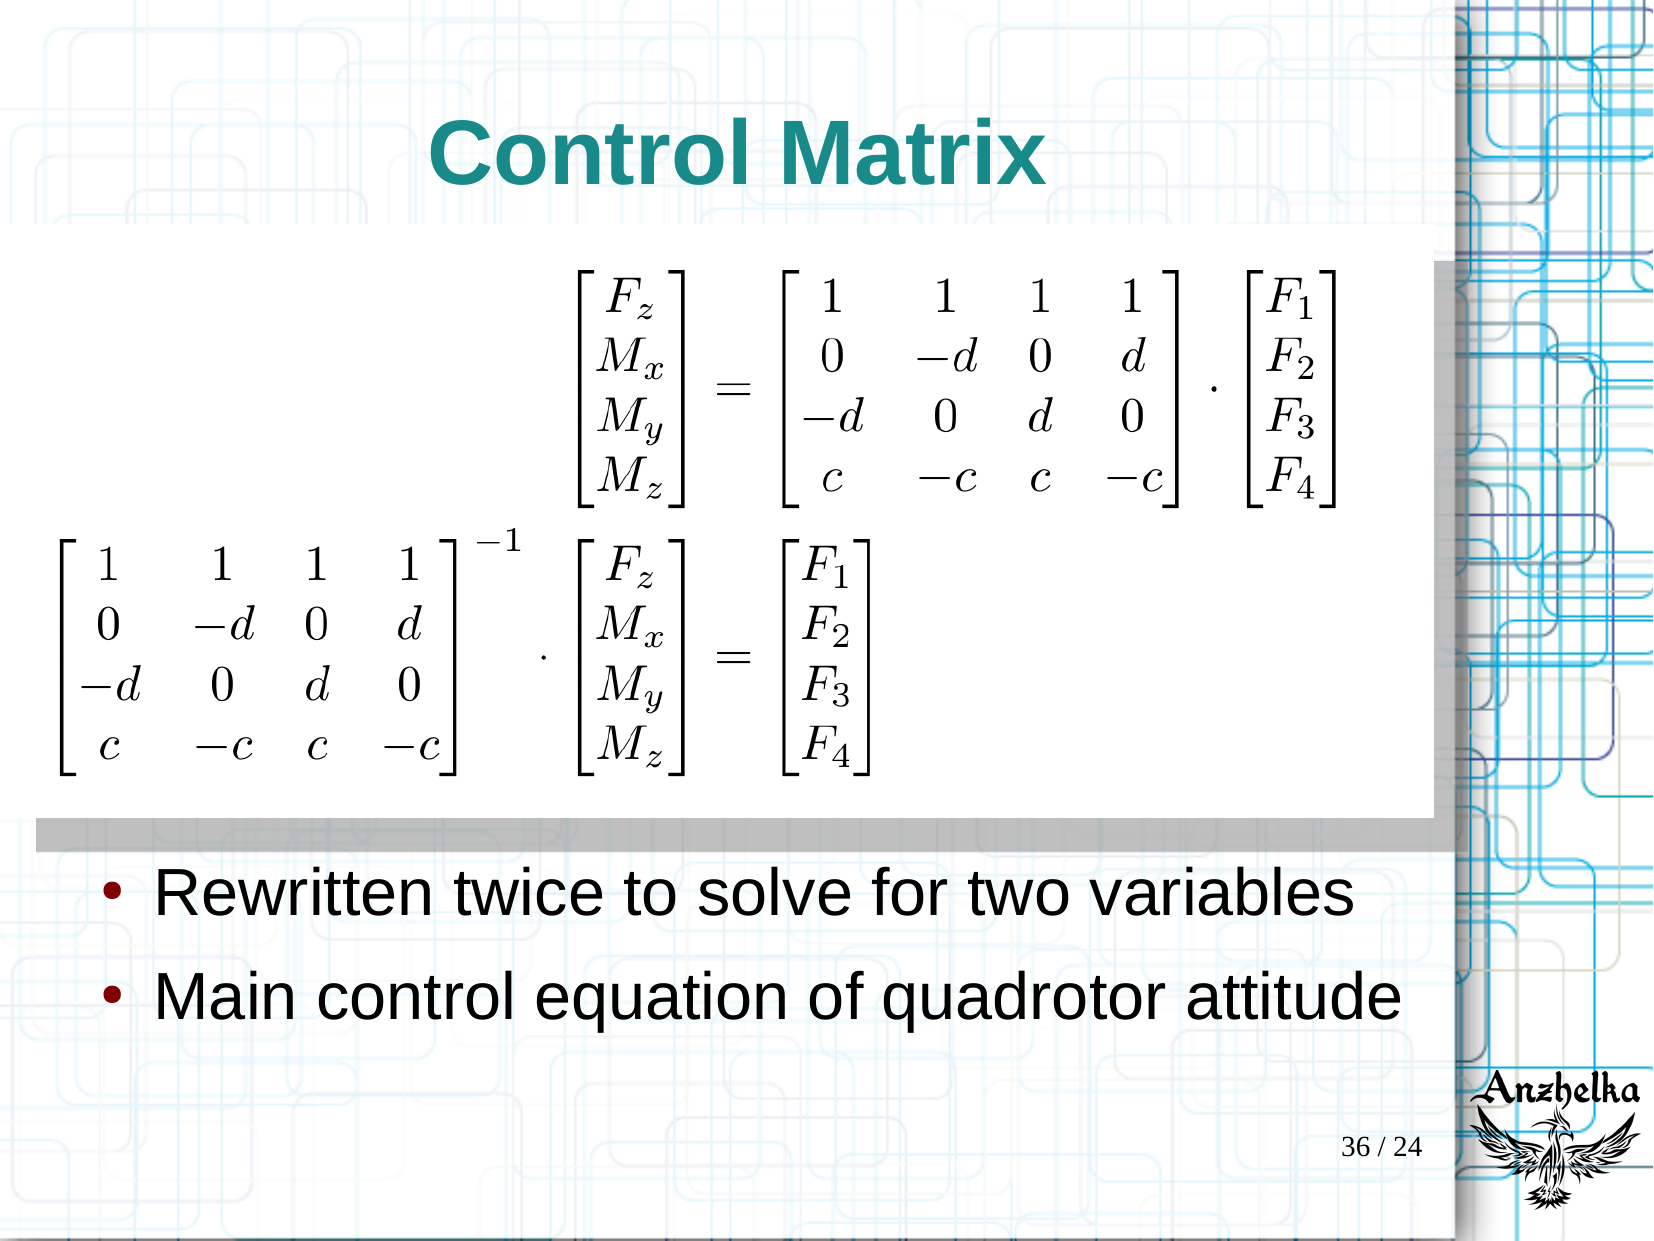

# Control Matrix
Rewritten twice to solve for two variables
Main control equation of quadrotor attitude
36